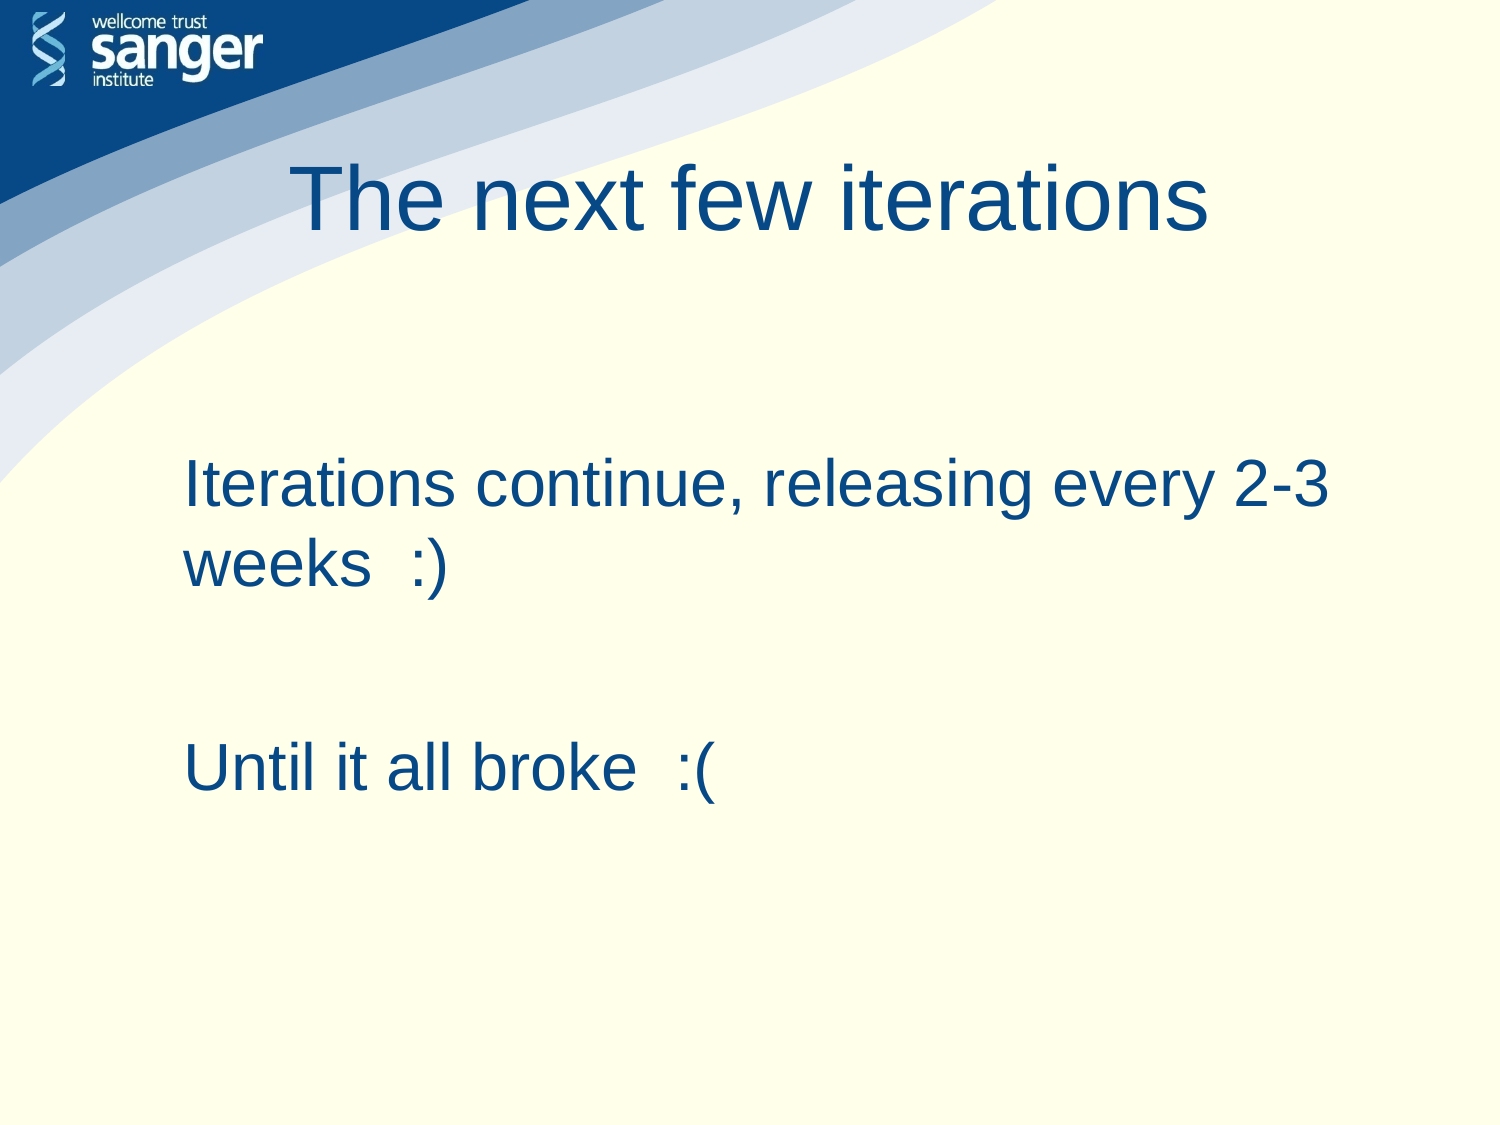

# The next few iterations
Iterations continue, releasing every 2-3 weeks :)
Until it all broke :(